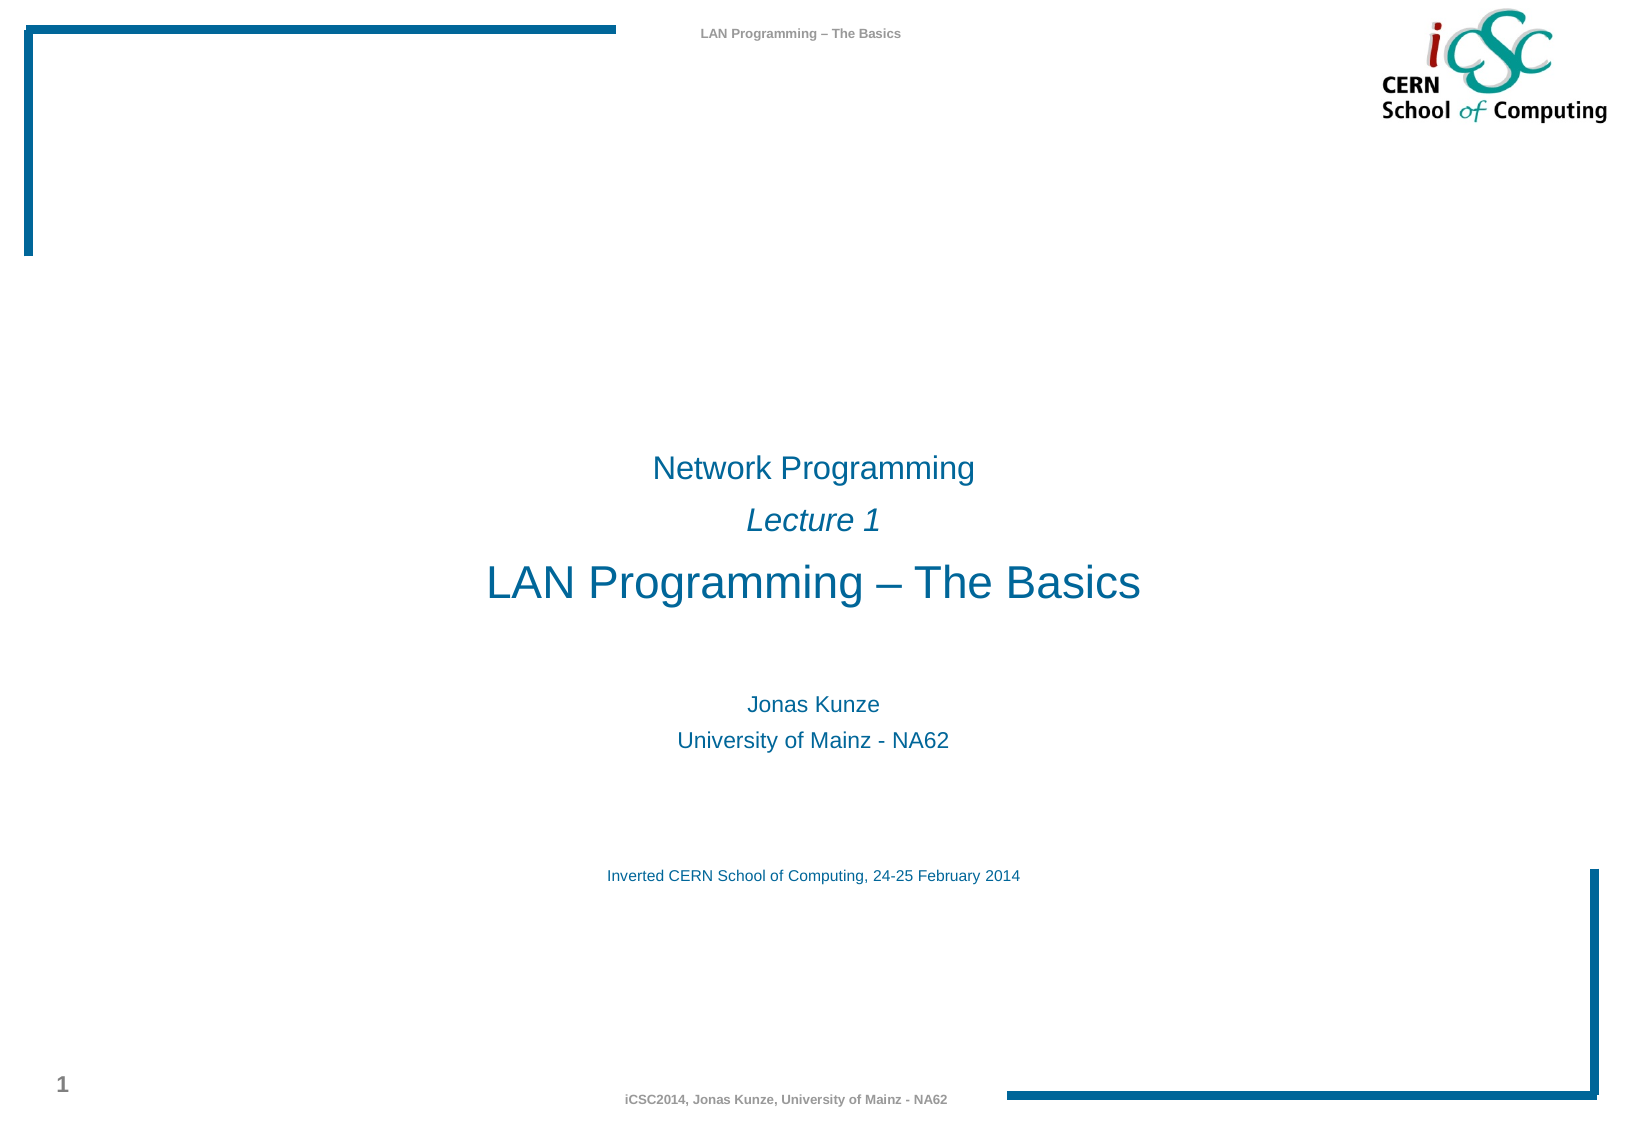

Network Programming
Lecture 1
LAN Programming – The Basics
Jonas Kunze
University of Mainz - NA62
Inverted CERN School of Computing, 24-25 February 2014